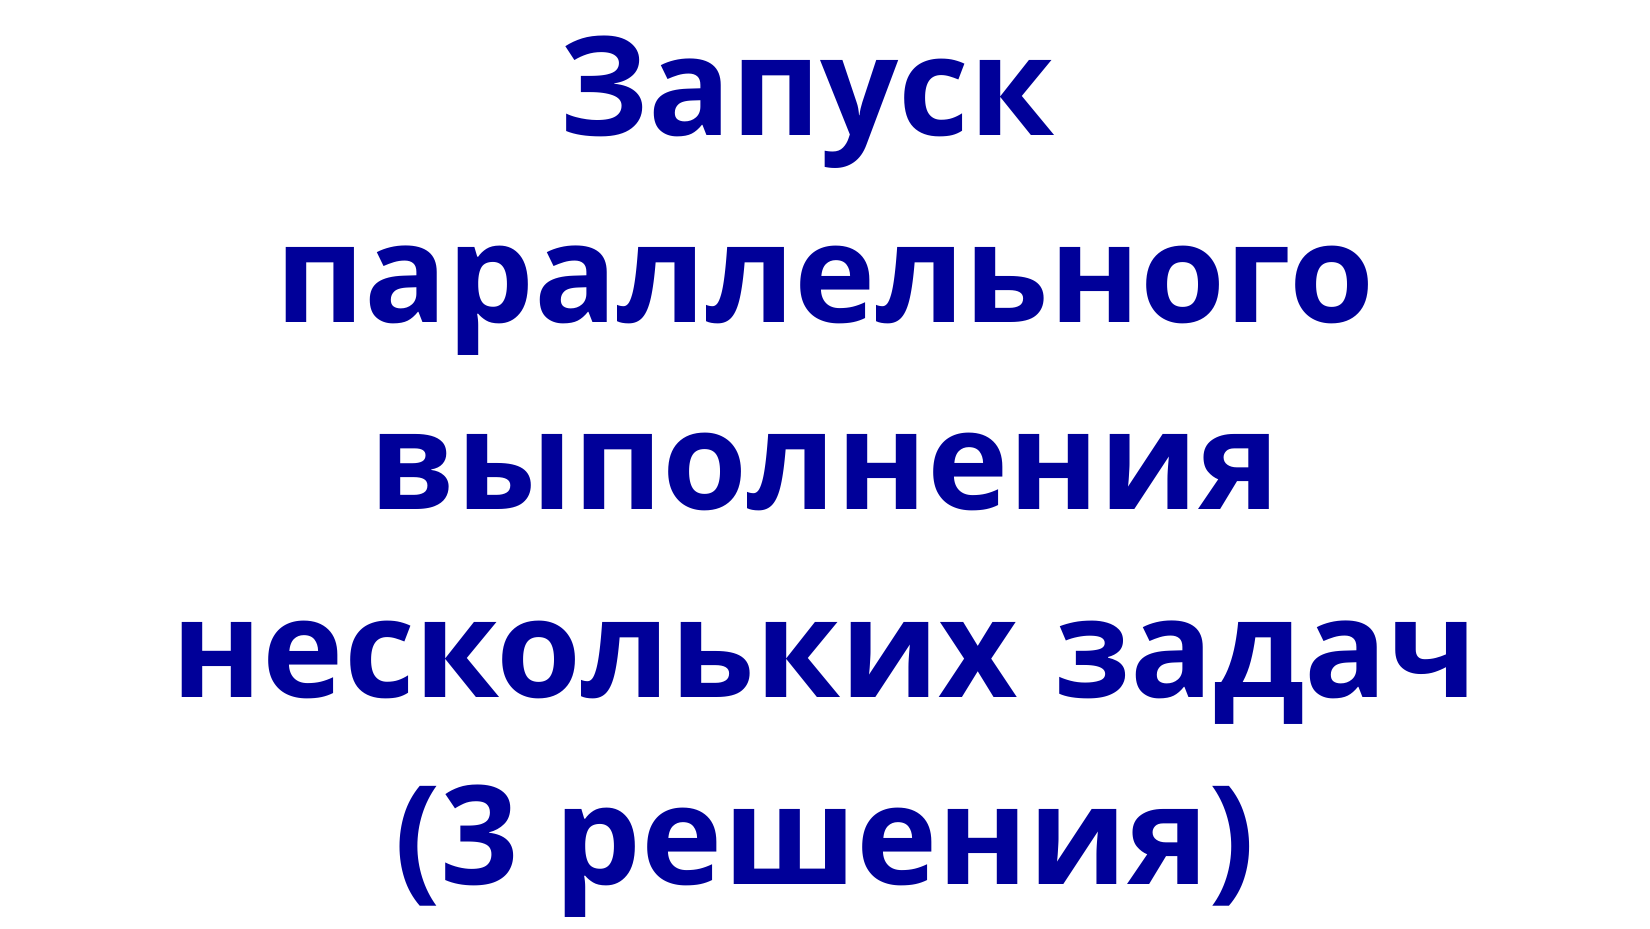

# Запуск
параллельного
выполнения нескольких задач
(3 решения)